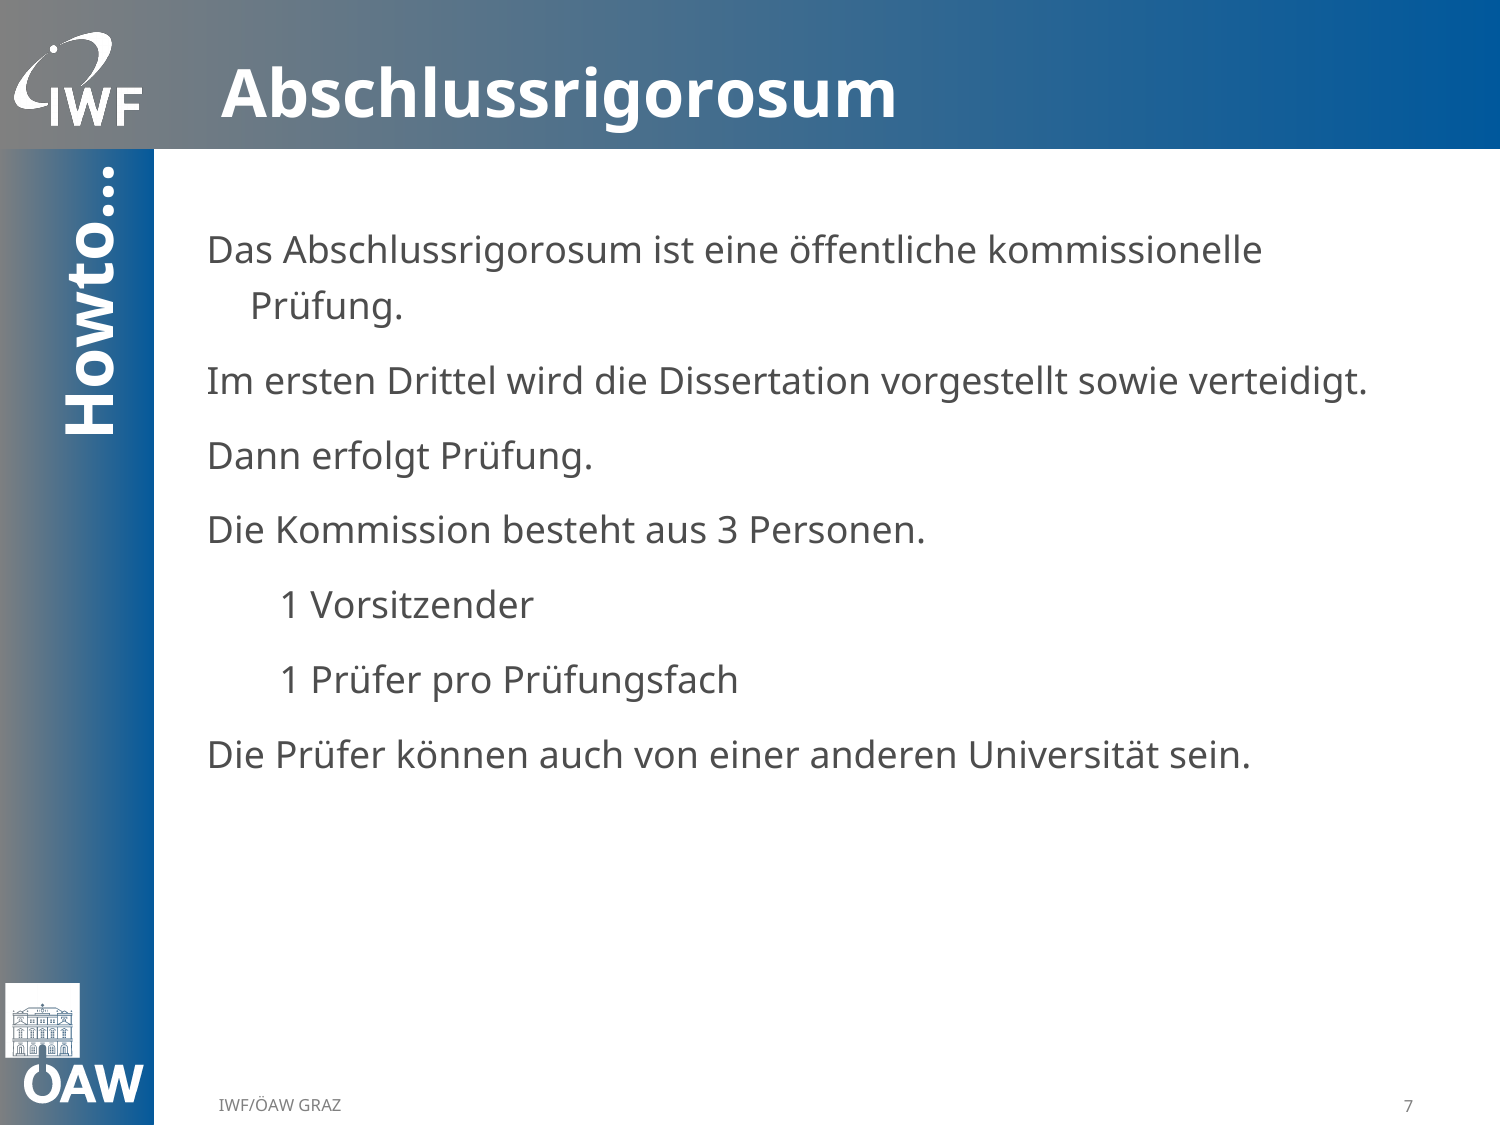

# Abschlussrigorosum
Das Abschlussrigorosum ist eine öffentliche kommissionelle Prüfung.
Im ersten Drittel wird die Dissertation vorgestellt sowie verteidigt.
Dann erfolgt Prüfung.
Die Kommission besteht aus 3 Personen.
1 Vorsitzender
1 Prüfer pro Prüfungsfach
Die Prüfer können auch von einer anderen Universität sein.
Howto...
IWF/ÖAW GRAZ
7